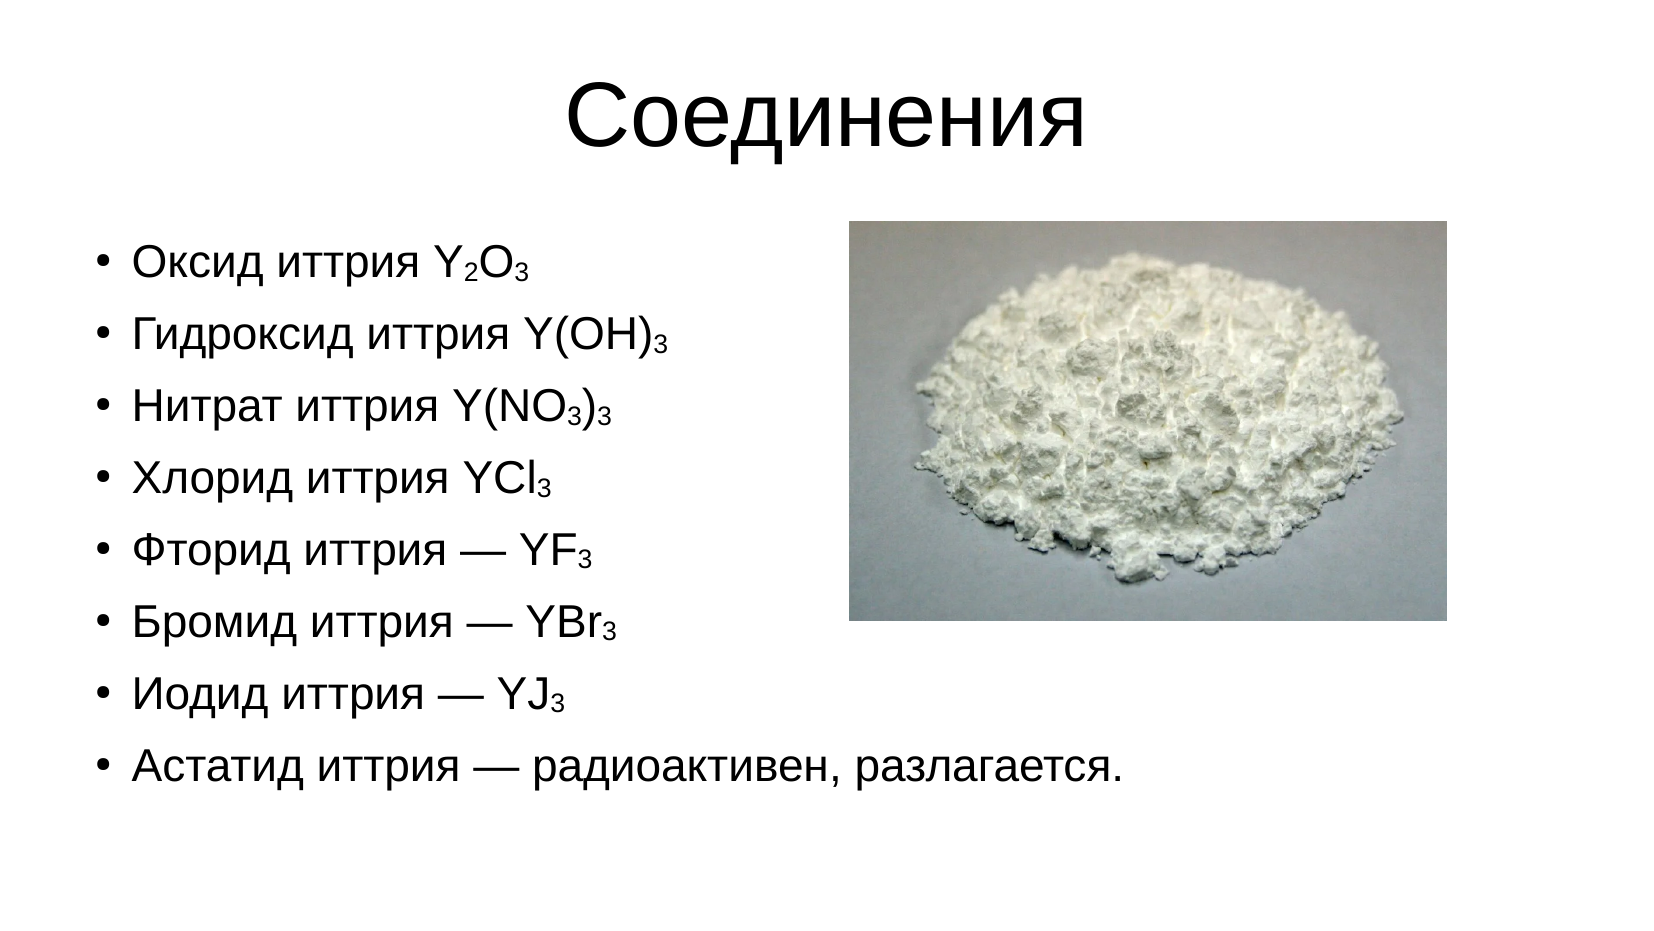

# Соединения
Оксид иттрия Y2O3
Гидроксид иттрия Y(OH)3
Нитрат иттрия Y(NO3)3
Хлорид иттрия YCl3
Фторид иттрия — YF3
Бромид иттрия — YBr3
Иодид иттрия — YJ3
Астатид иттрия — радиоактивен, разлагается.